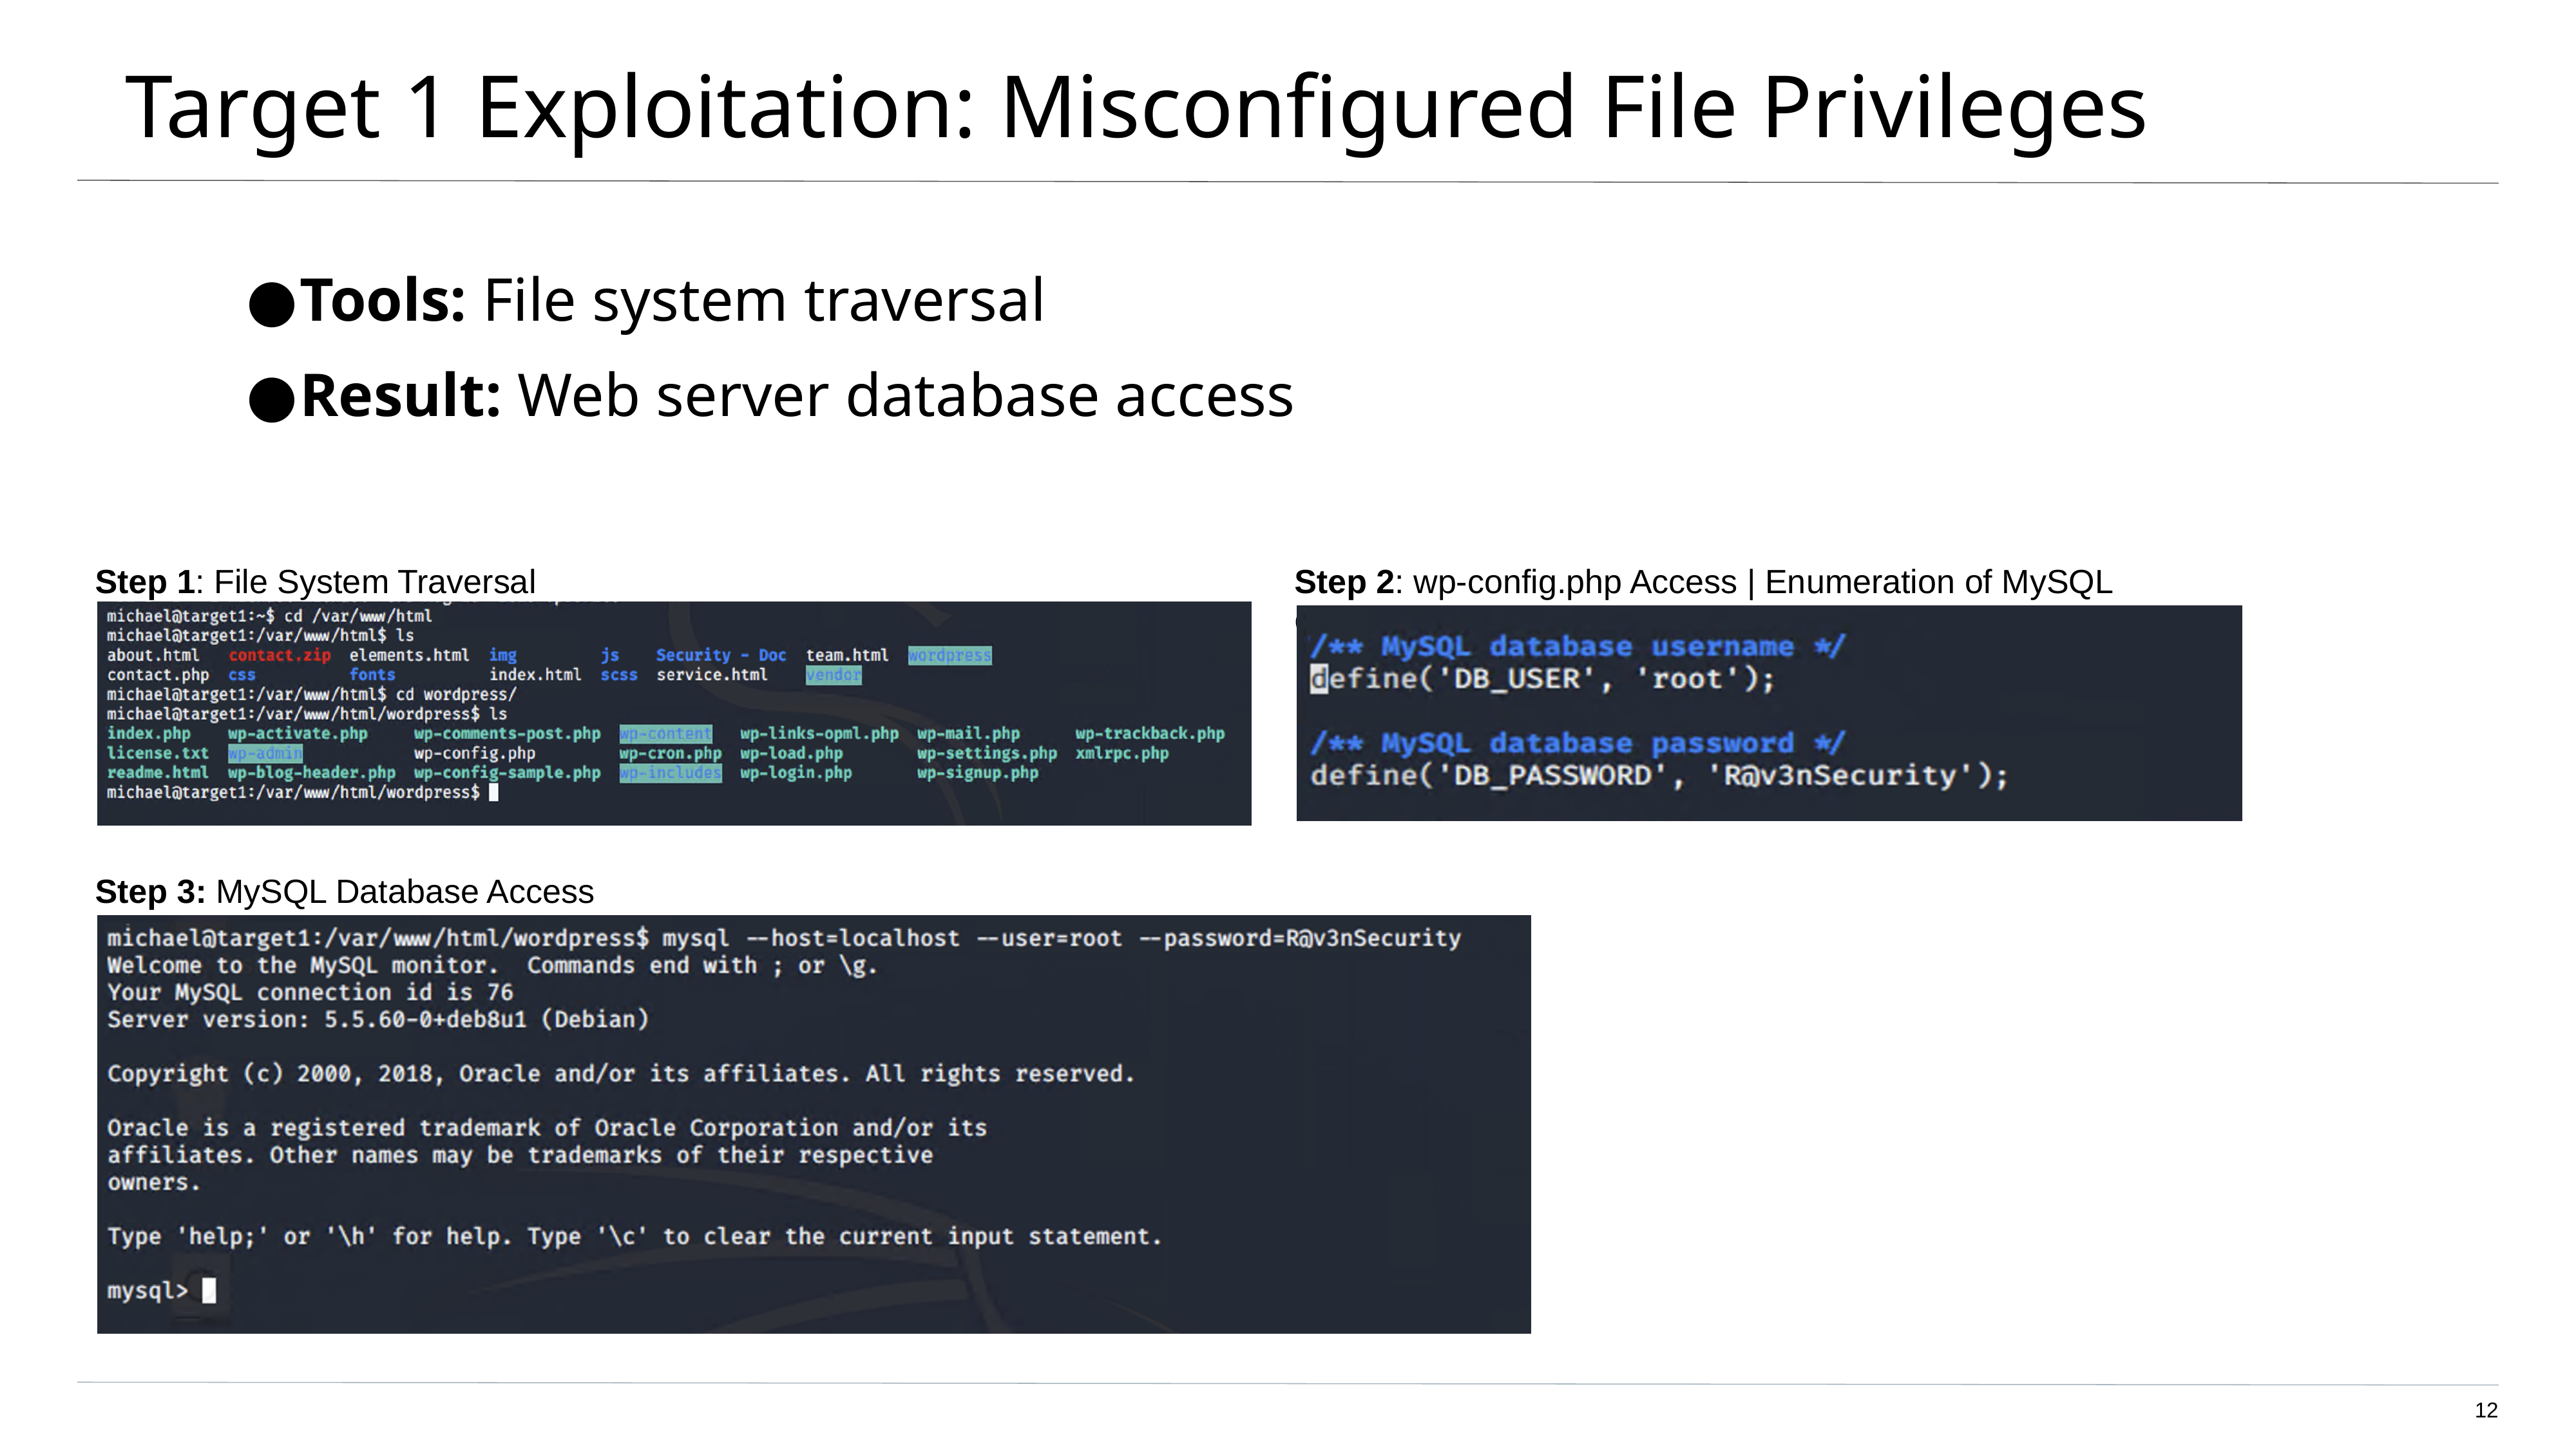

# Target 1 Exploitation: Misconfigured File Privileges
Tools: File system traversal
Result: Web server database access
Step 1: File System Traversal
Step 2: wp-config.php Access | Enumeration of MySQL Credentials
Step 3: MySQL Database Access